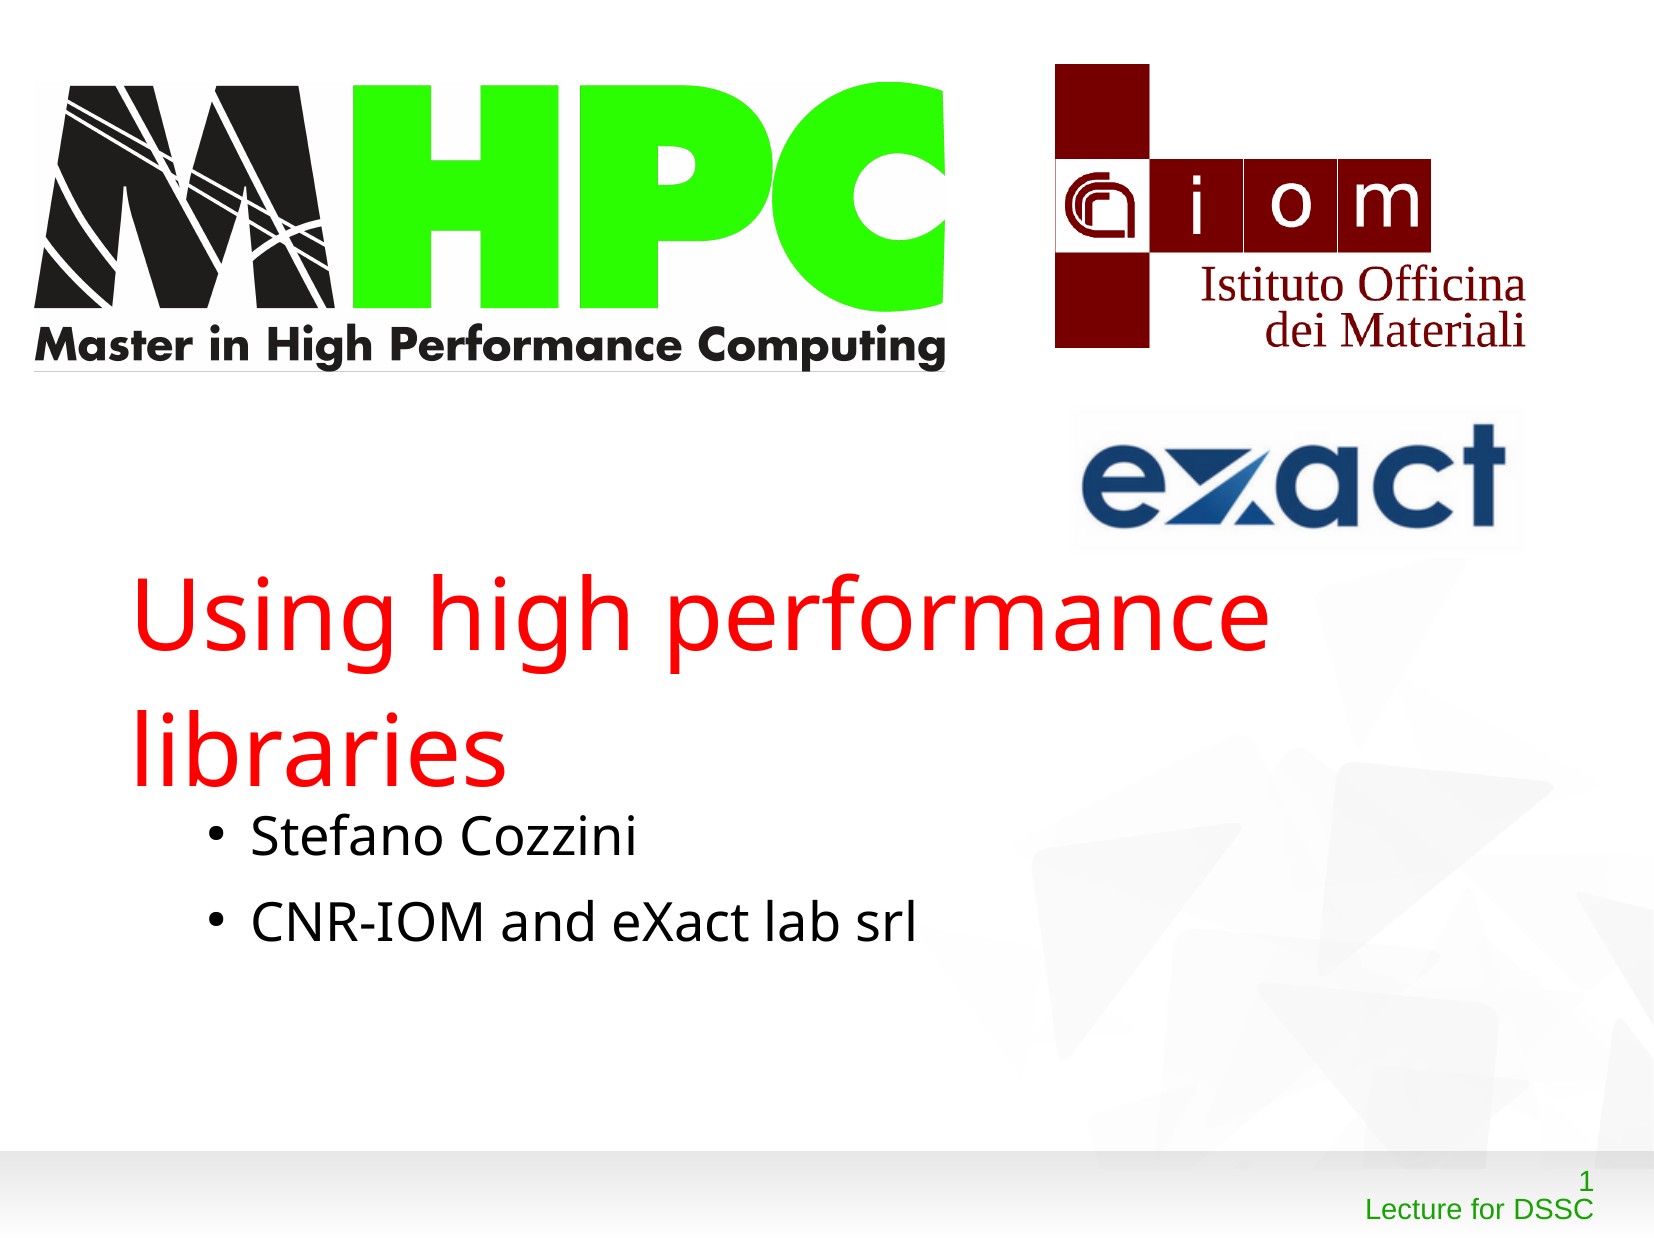

# Using high performance libraries
Stefano Cozzini
CNR-IOM and eXact lab srl
1
Lecture for DSSC